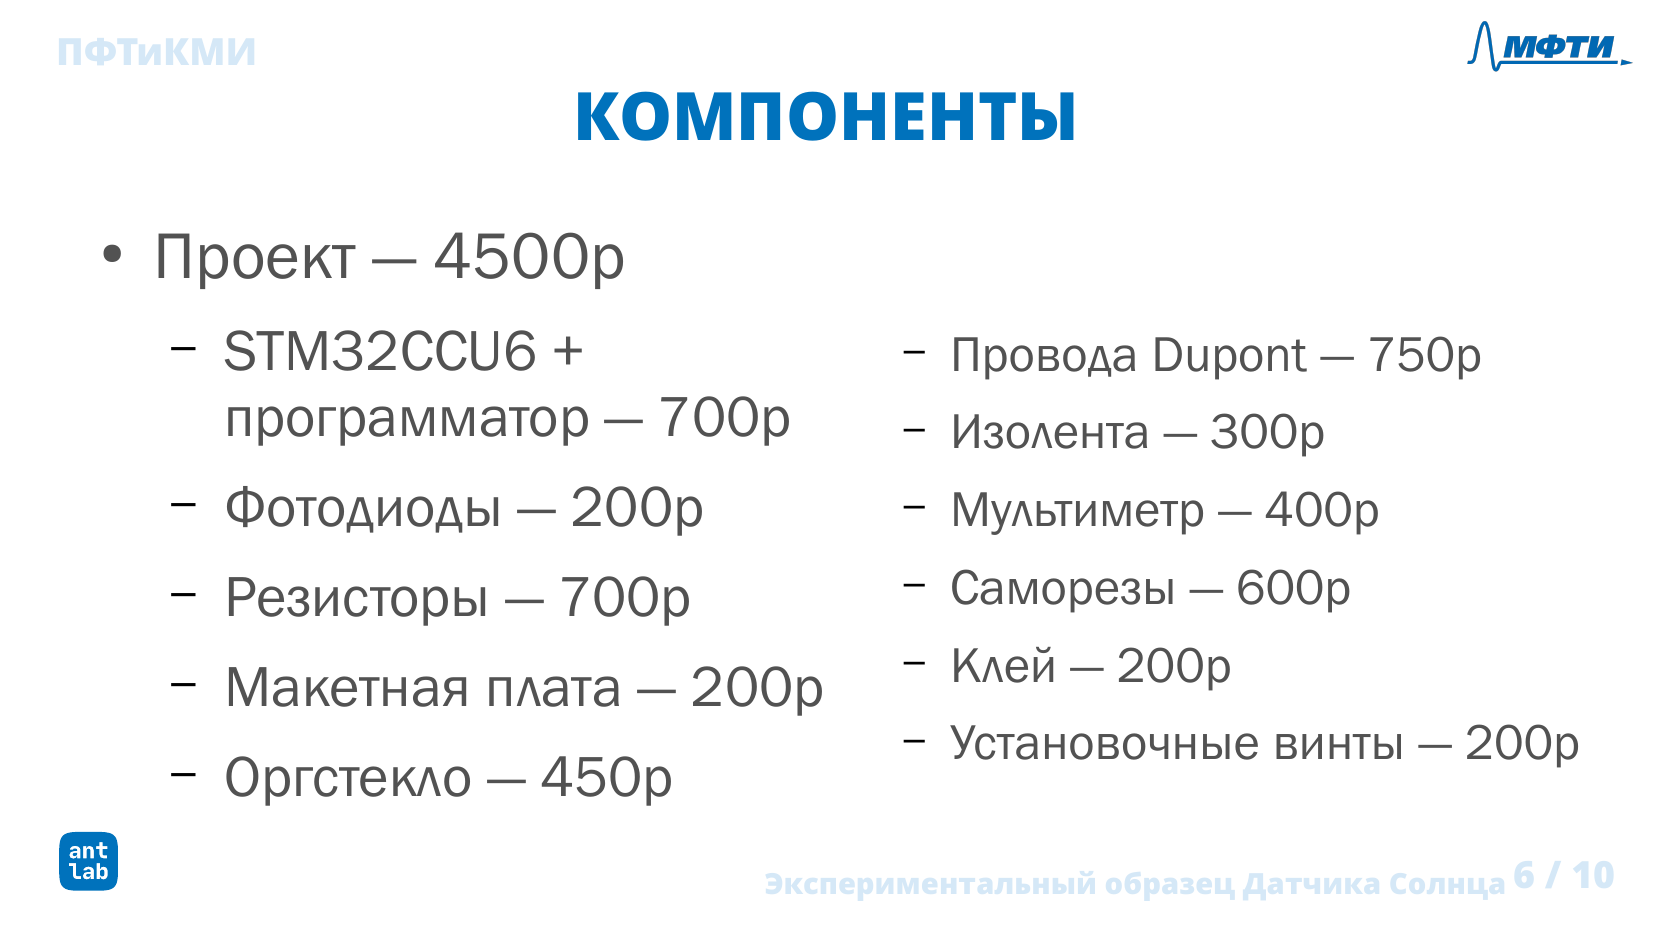

# КОМПОНЕНТЫ
Проект — 4500р
STM32CCU6 + программатор — 700р
Фотодиоды — 200р
Резисторы — 700р
Макетная плата — 200р
Оргстекло — 450р
Провода Dupont — 750р
Изолента — 300р
Мультиметр — 400р
Саморезы — 600р
Клей — 200р
Установочные винты — 200р
Экспериментальный образец Датчика Солнца